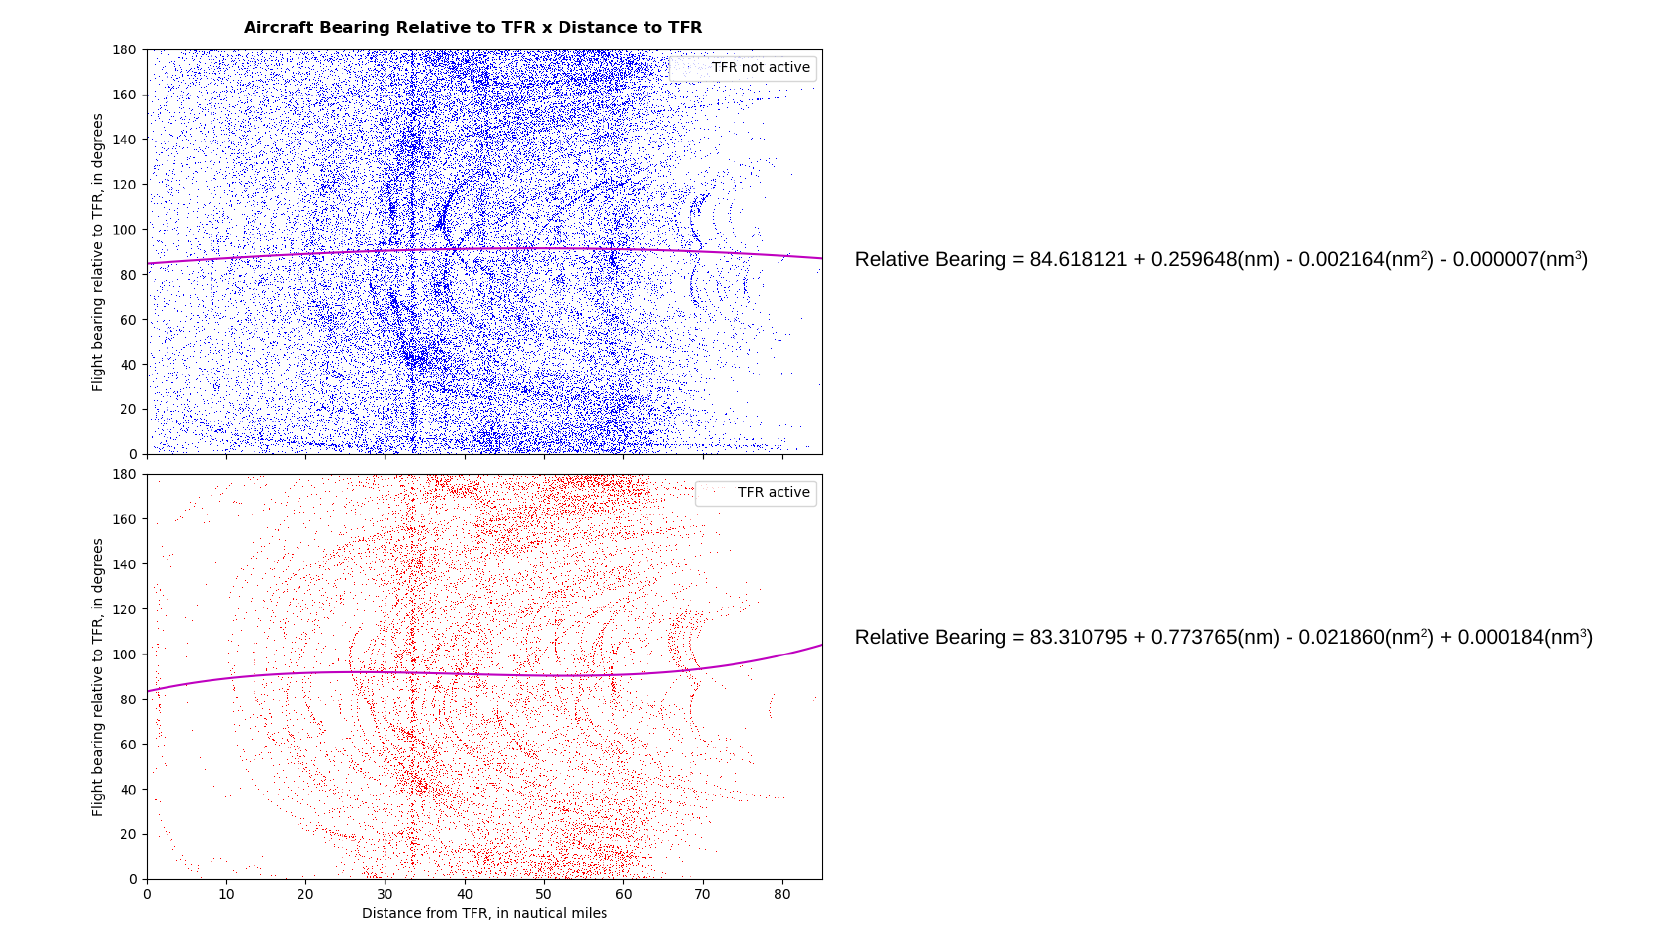

Relative Bearing = 84.618121 + 0.259648(nm) - 0.002164(nm2) - 0.000007(nm3)
Relative Bearing = 83.310795 + 0.773765(nm) - 0.021860(nm2) + 0.000184(nm3)